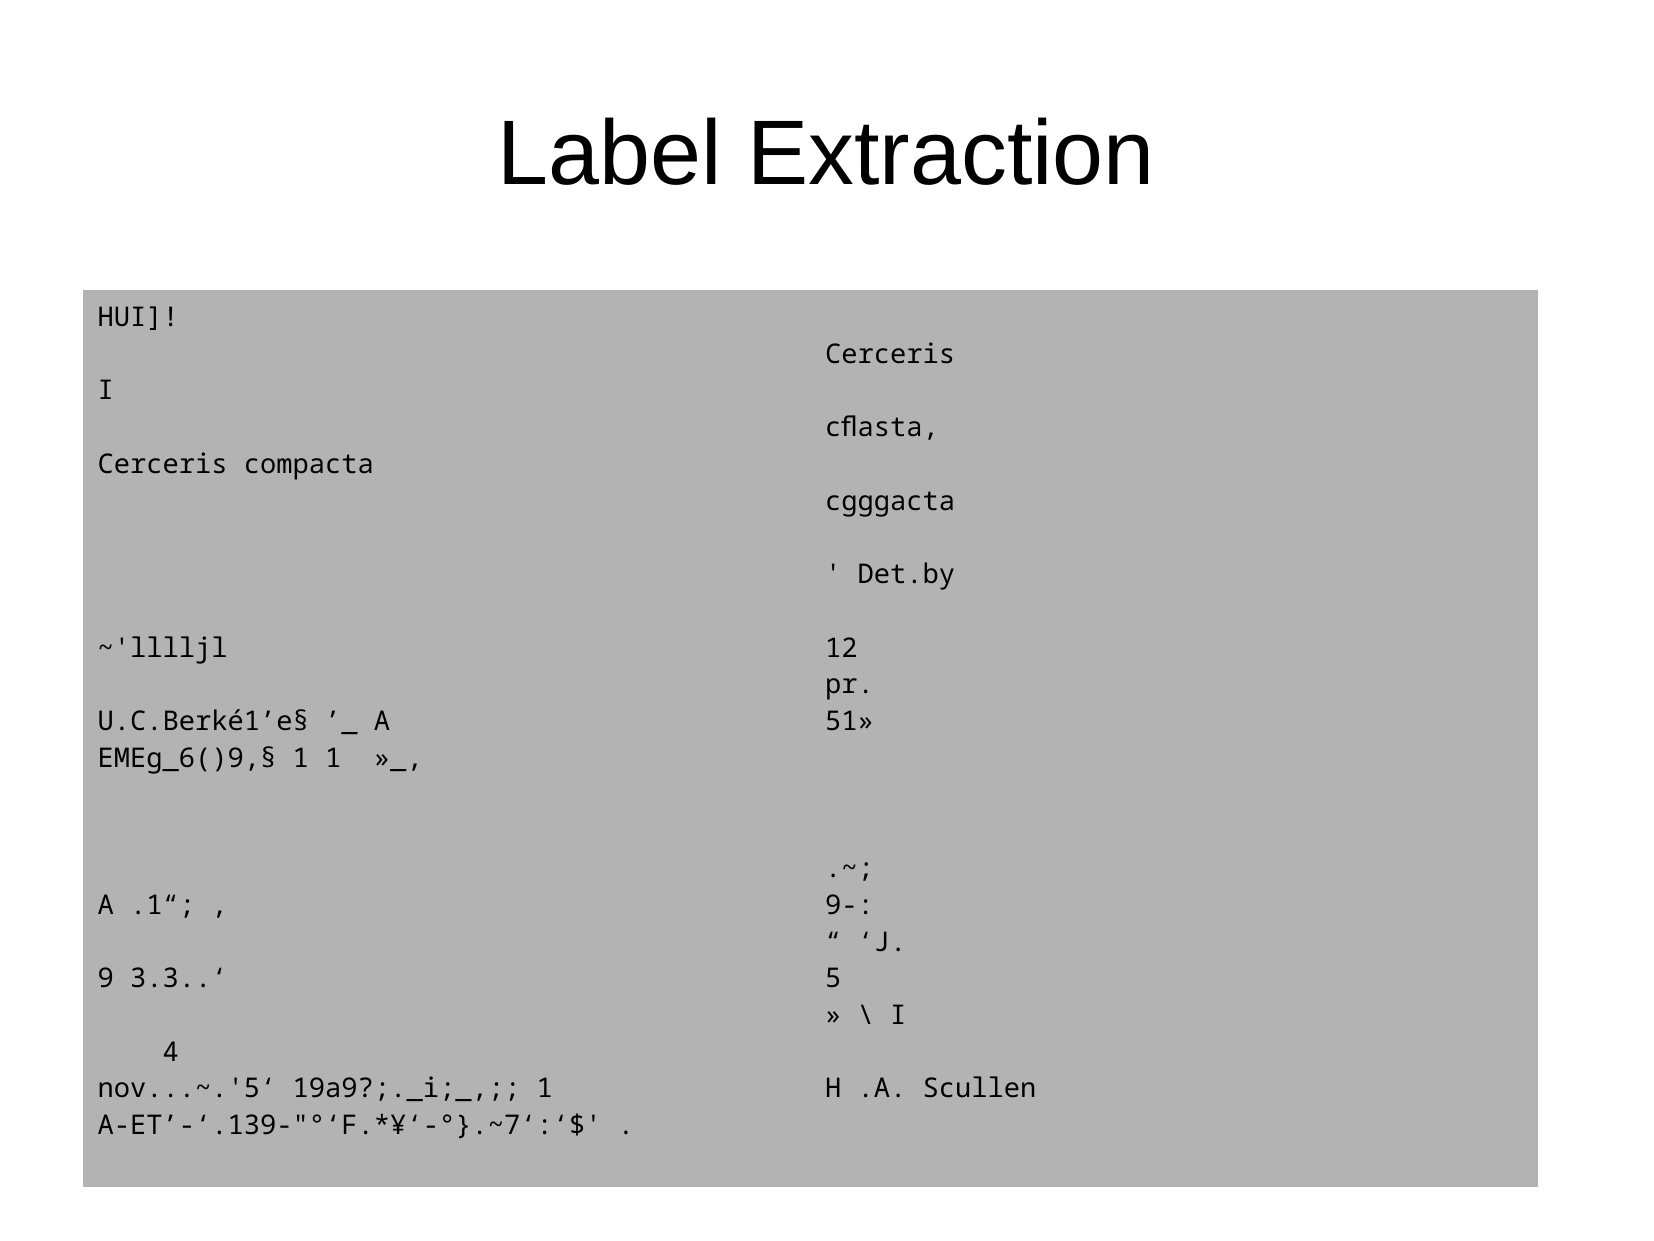

# Label Extraction
| HUI]! I Cerceris compacta ~'lllljl U.C.Berké1’e§ ’\_ A EMEg\_6()9,§ 1 1 »\_, A .1“; , 9 3.3..‘ 4 nov...~.'5‘ 19a9?;.\_i;\_,;; 1 A-ET’-‘.139-"°‘F.\*¥‘-°}.~7‘:‘$' . | Cerceris cﬂasta, cgggacta ' Det.by 12 pr. 51» .~; 9-: “ ‘J. 5 » \ I H .A. Scullen |
| --- | --- |